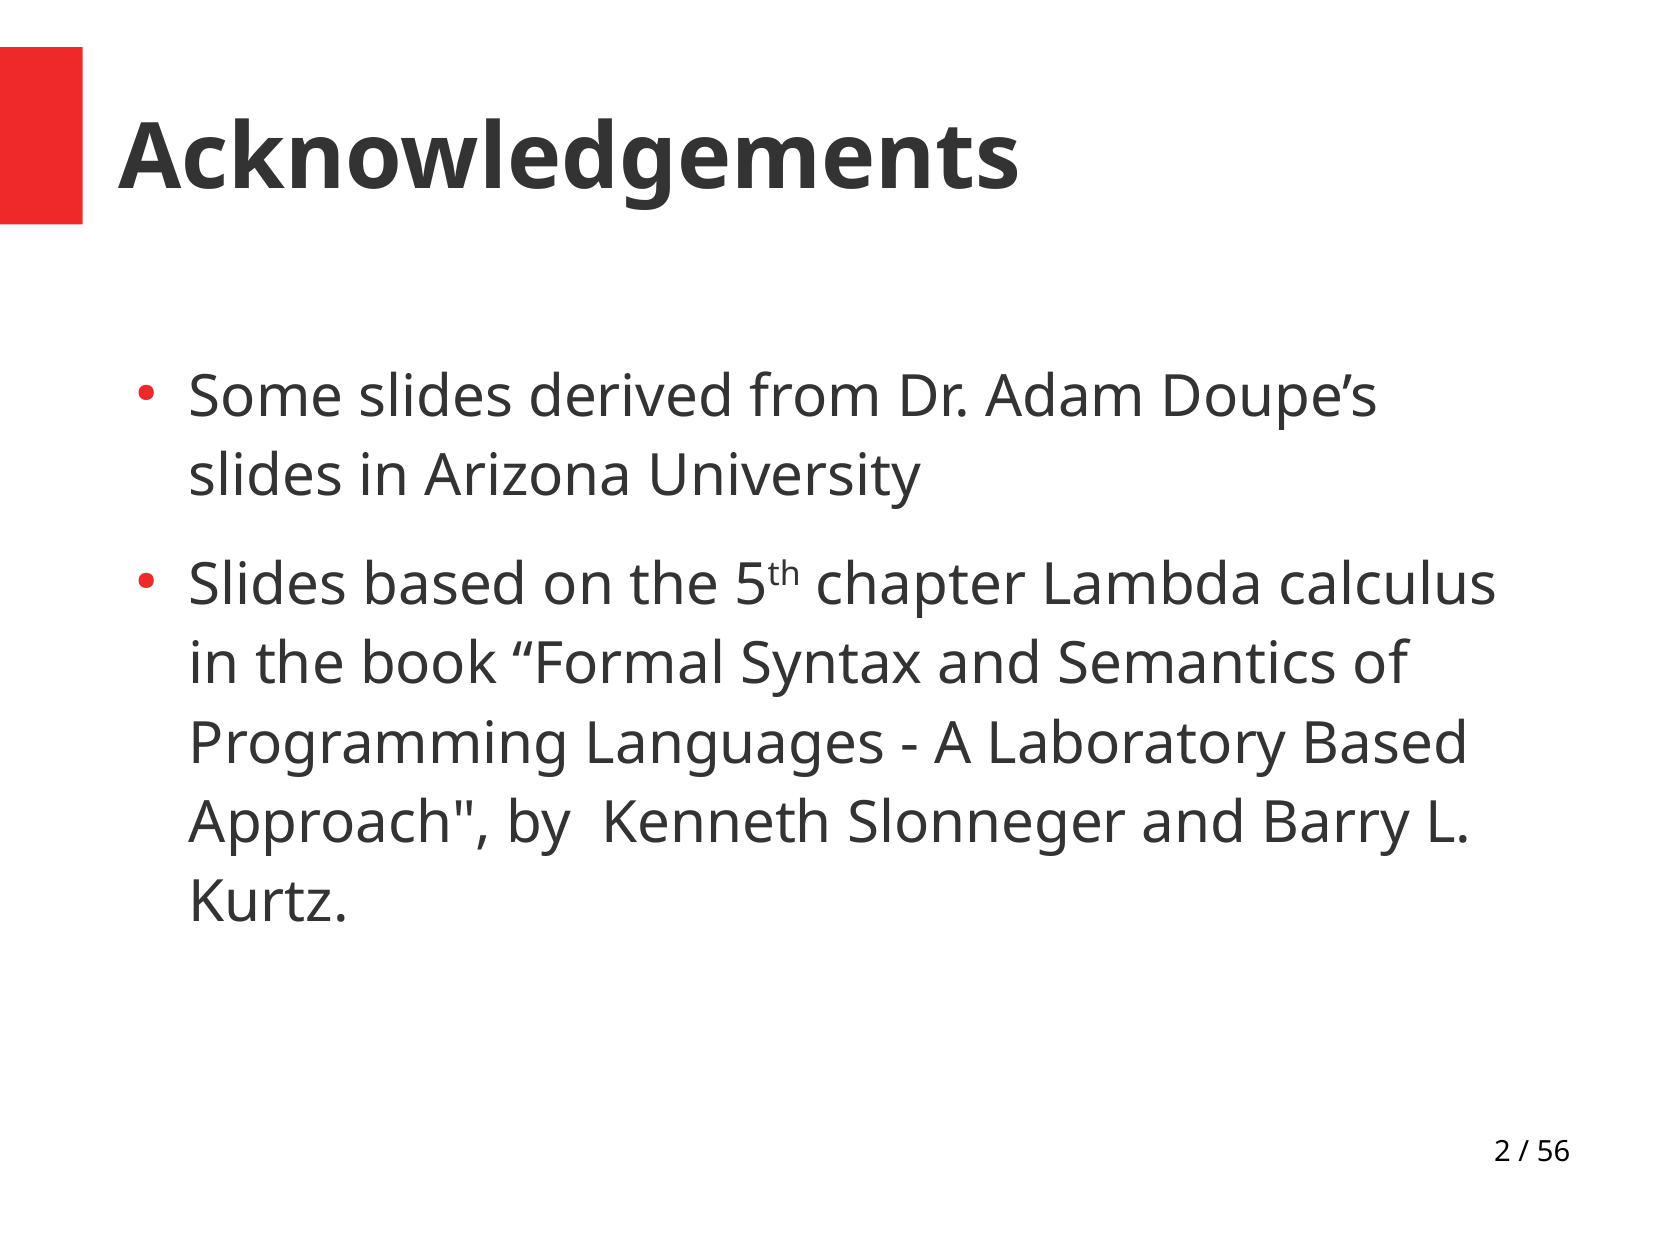

# Acknowledgements
Some slides derived from Dr. Adam Doupe’s slides in Arizona University
Slides based on the 5th chapter Lambda calculus in the book “Formal Syntax and Semantics of Programming Languages - A Laboratory Based Approach", by Kenneth Slonneger and Barry L. Kurtz.
2